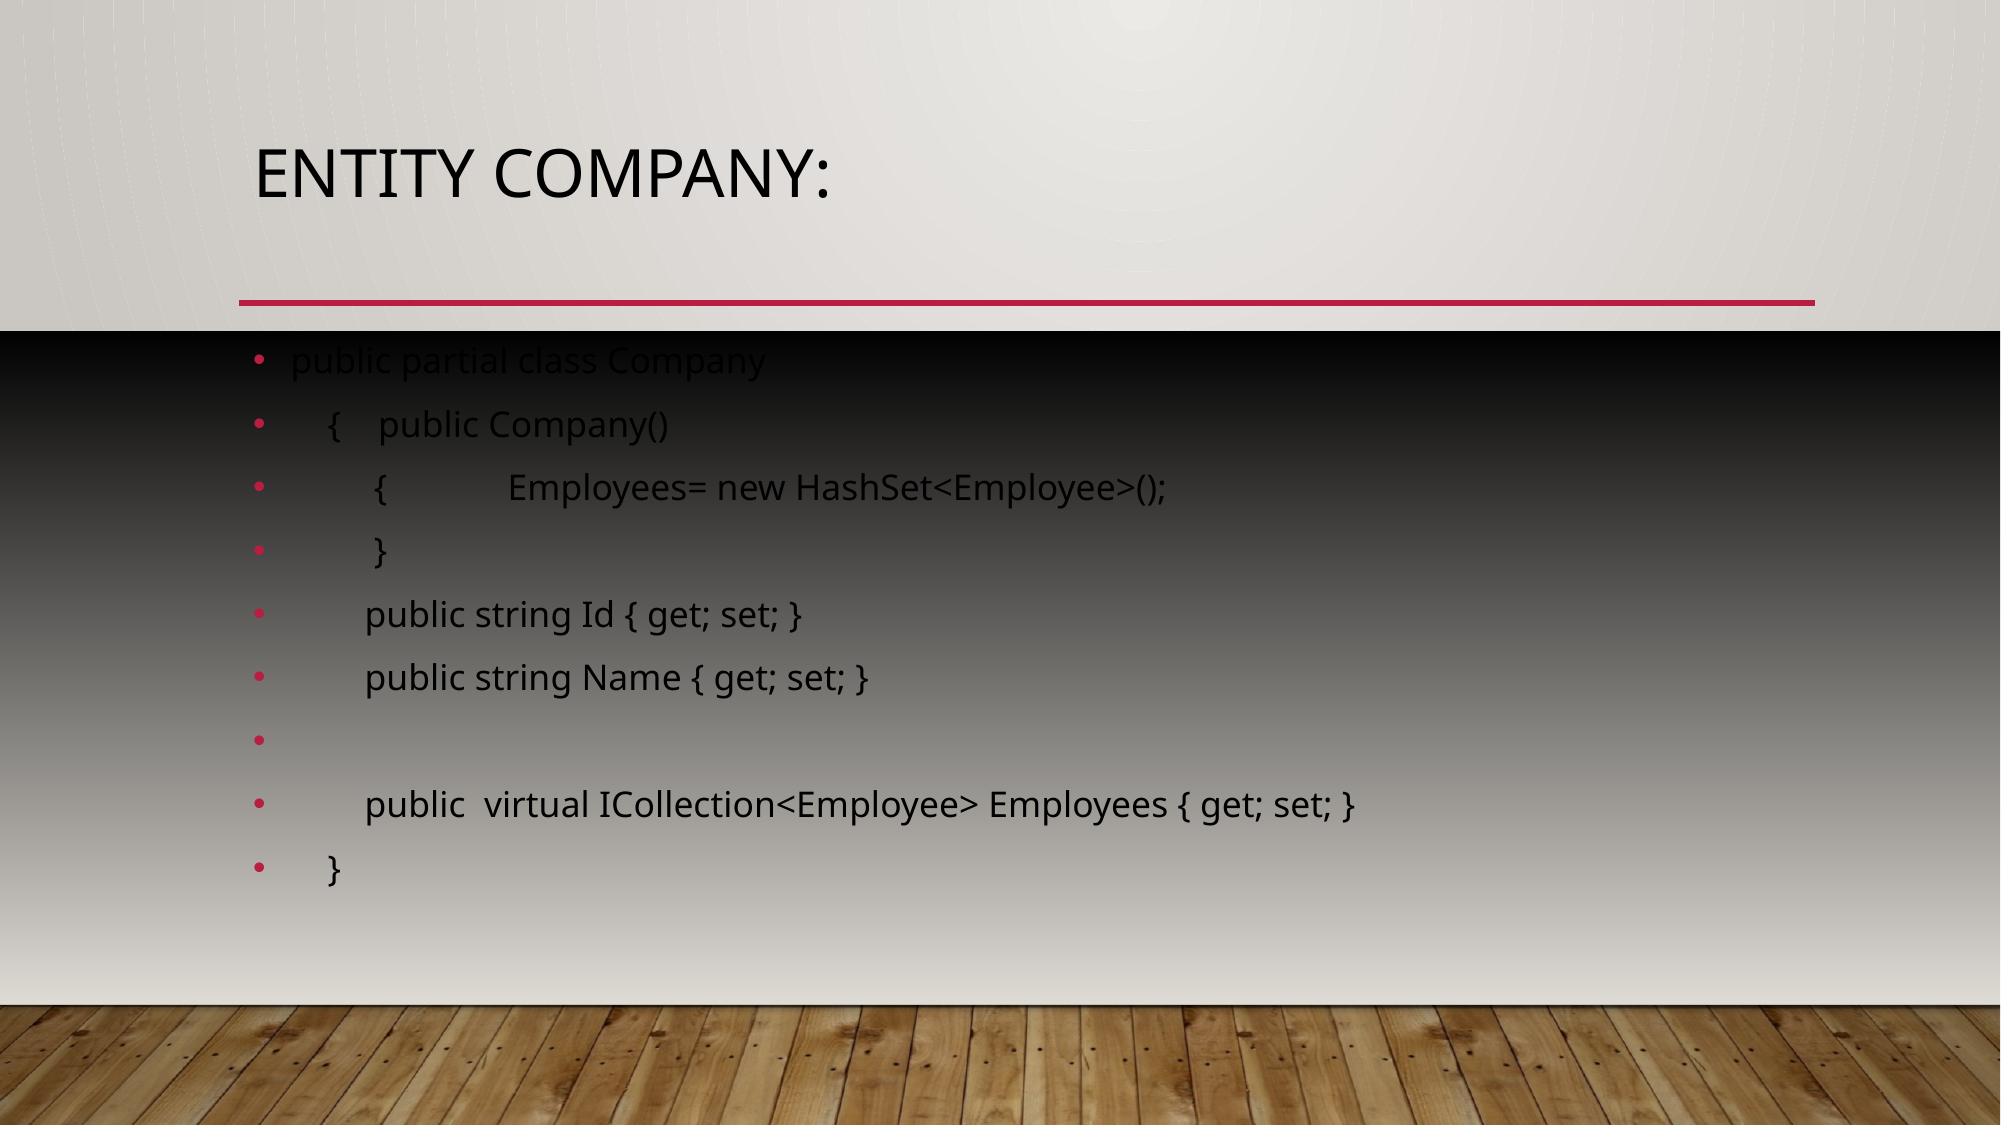

# Entity Company:
public partial class Company
 { public Company()
 { Employees= new HashSet<Employee>();
 }
 public string Id { get; set; }
 public string Name { get; set; }
 public virtual ICollection<Employee> Employees { get; set; }
 }